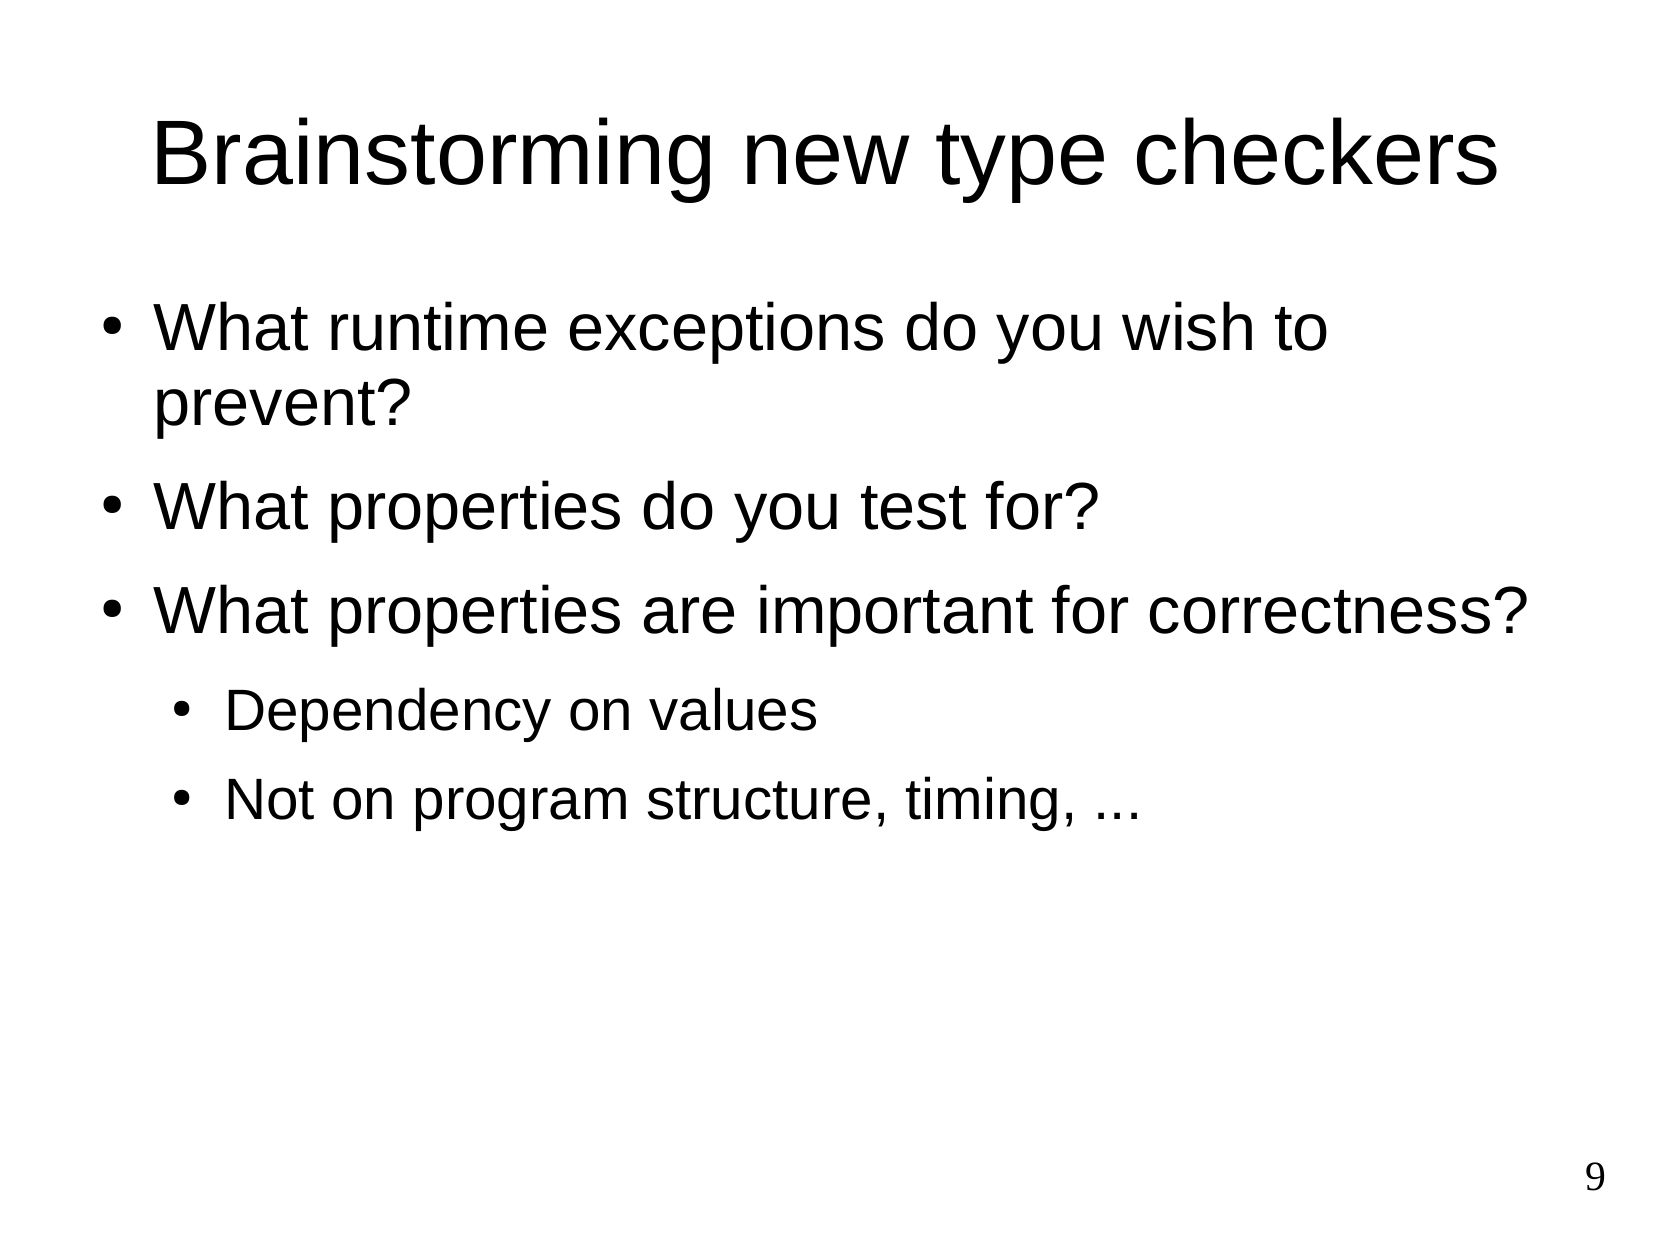

# Brainstorming new type checkers
What runtime exceptions do you wish to prevent?
What properties do you test for?
What properties are important for correctness?
Dependency on values
Not on program structure, timing, ...
9